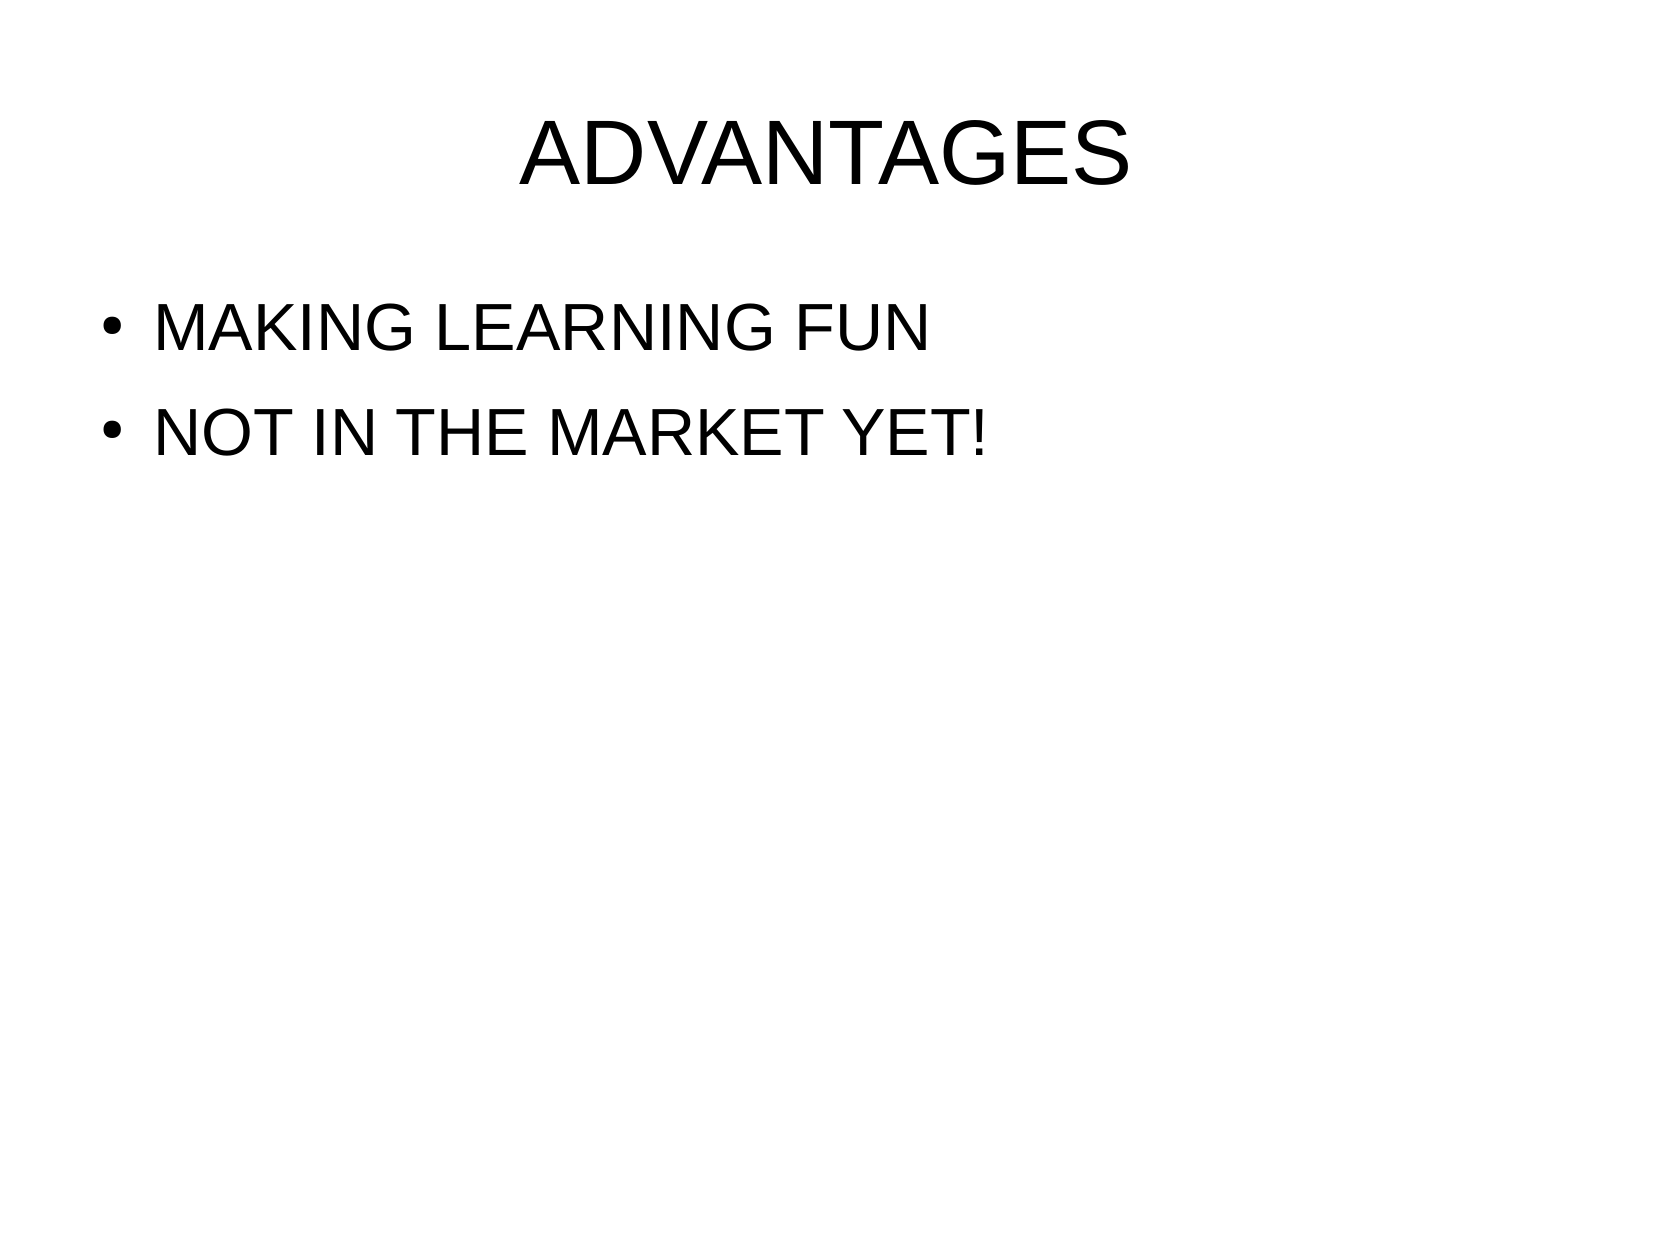

# ADVANTAGES
MAKING LEARNING FUN
NOT IN THE MARKET YET!